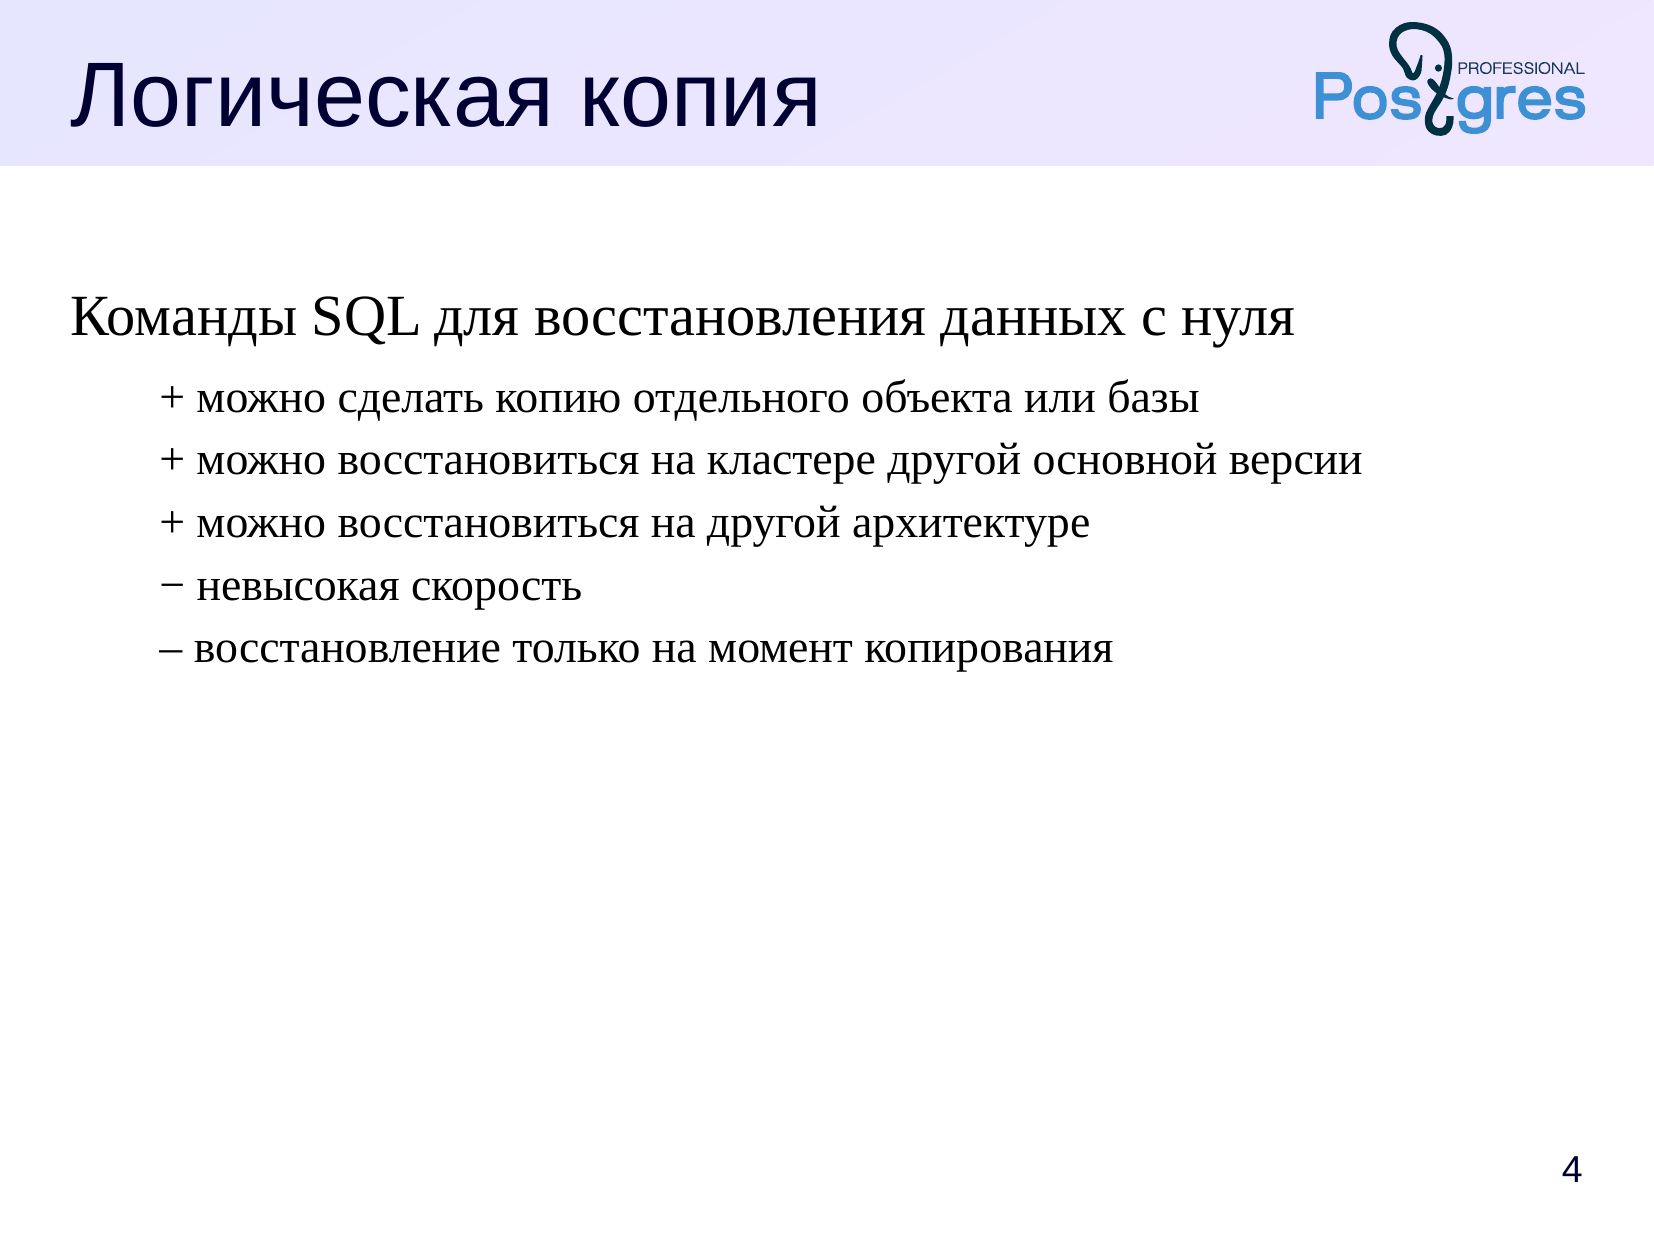

# Логическая копия
Команды SQL для восстановления данных с нуля
+ можно сделать копию отдельного объекта или базы
+ можно восстановиться на кластере другой основной версии
+ можно восстановиться на другой архитектуре
− невысокая скорость
– восстановление только на момент копирования